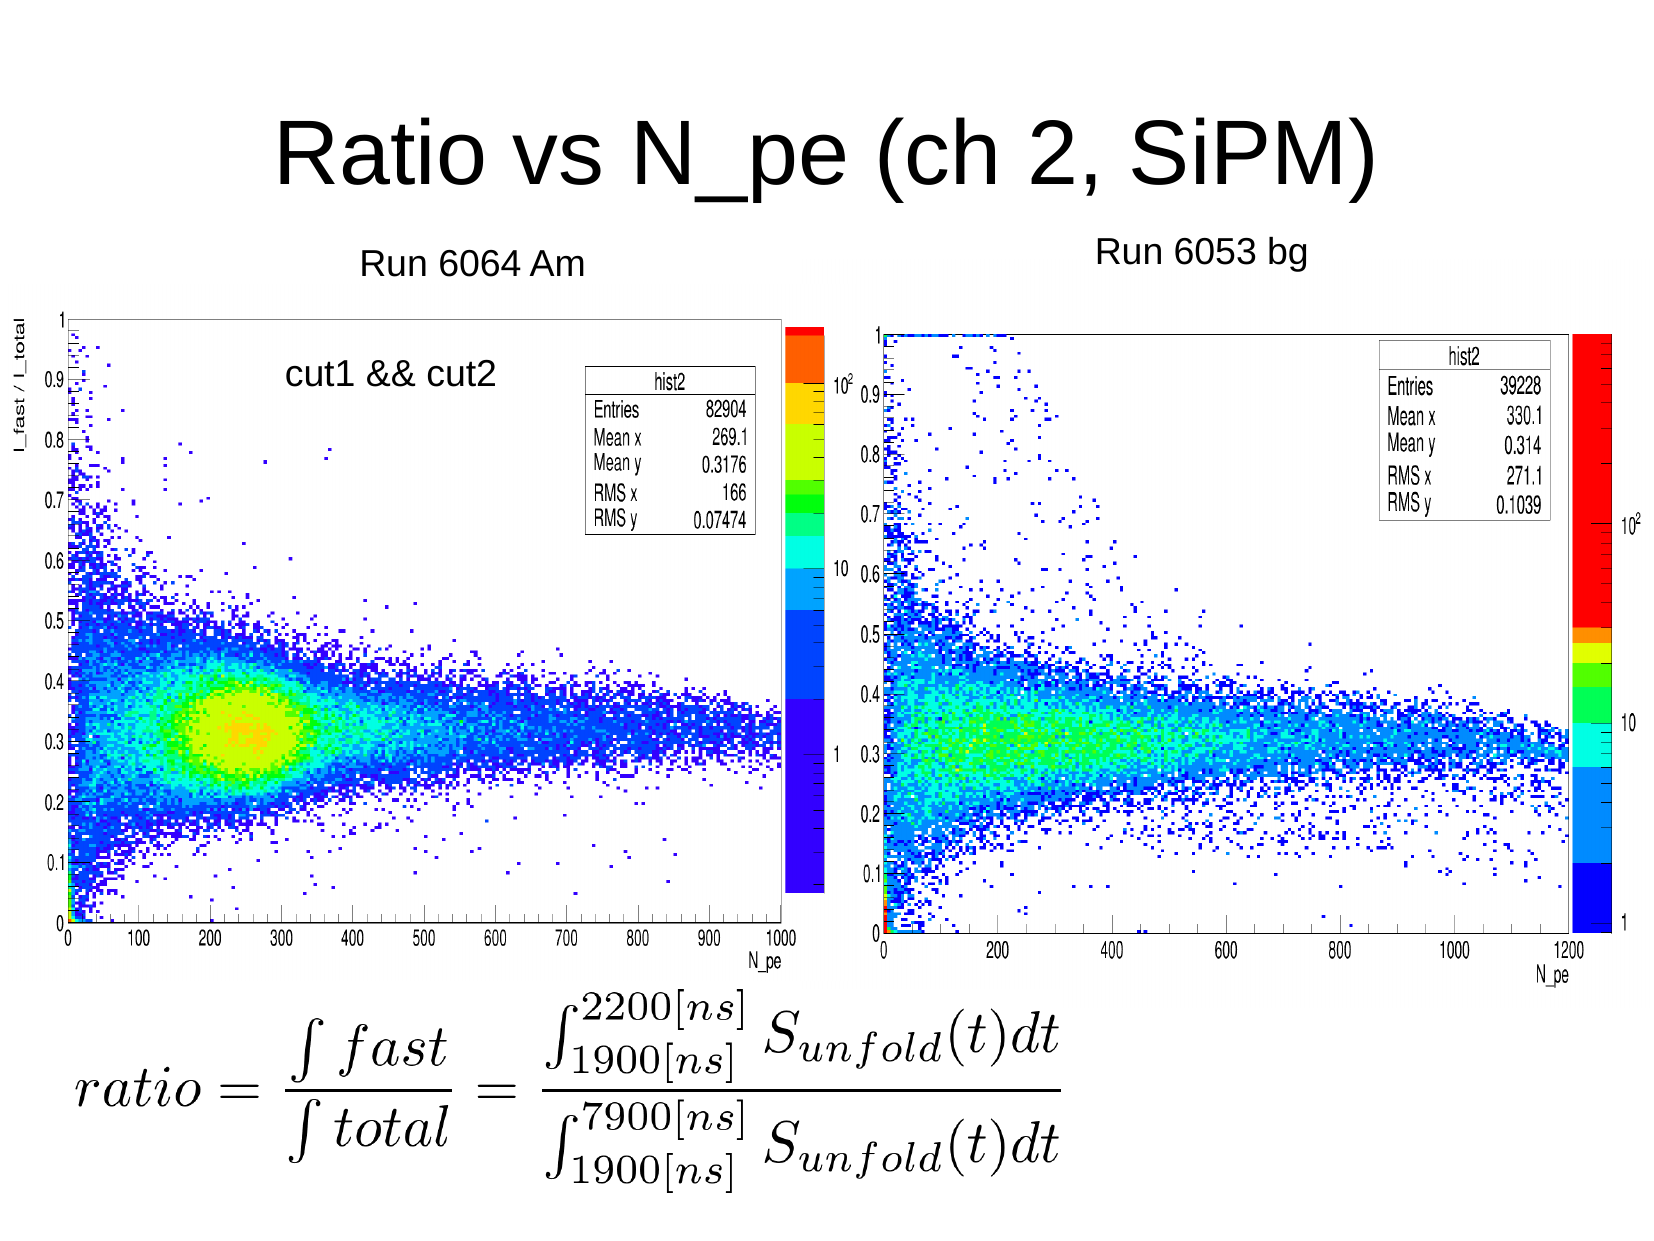

# Ratio vs N_pe (ch 2, SiPM)
Run 6053 bg
Run 6064 Am
cut1 && cut2